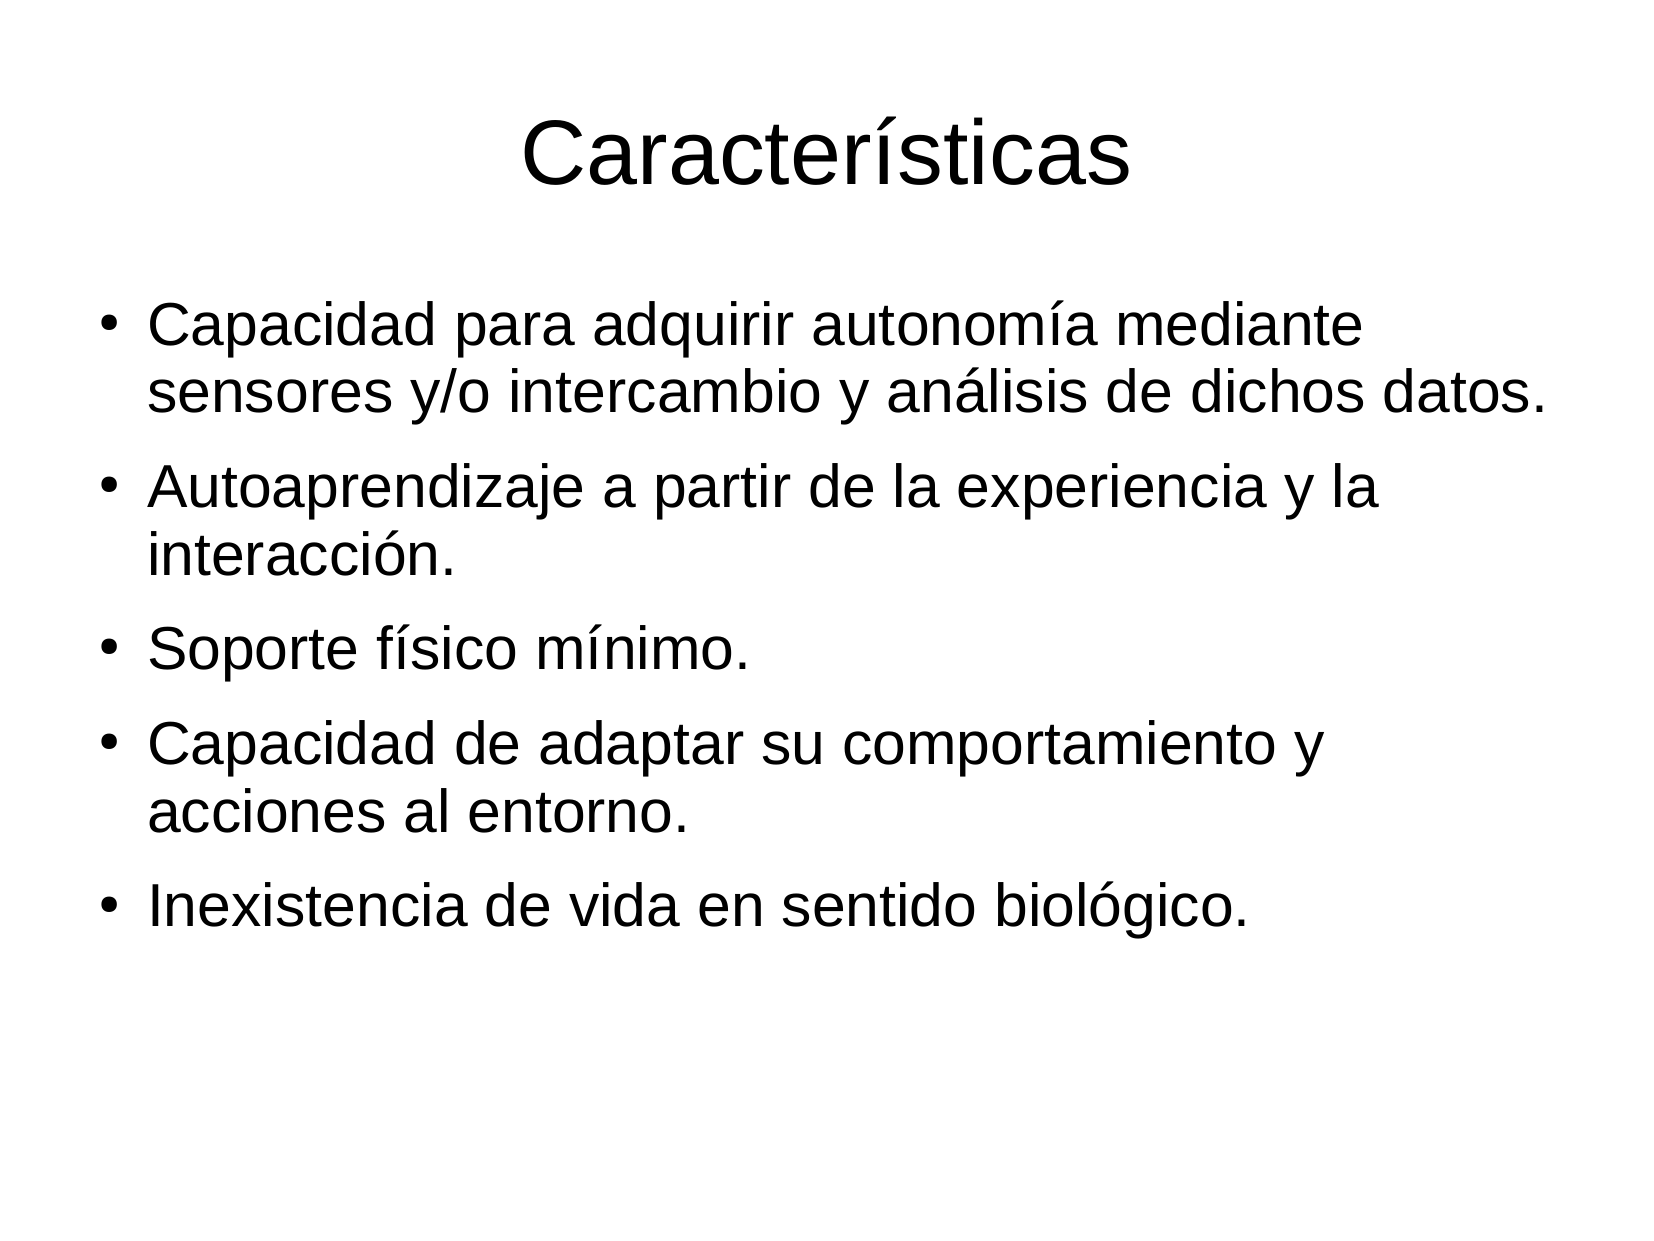

# Características
Capacidad para adquirir autonomía mediante sensores y/o intercambio y análisis de dichos datos.
Autoaprendizaje a partir de la experiencia y la interacción.
Soporte físico mínimo.
Capacidad de adaptar su comportamiento y acciones al entorno.
Inexistencia de vida en sentido biológico.